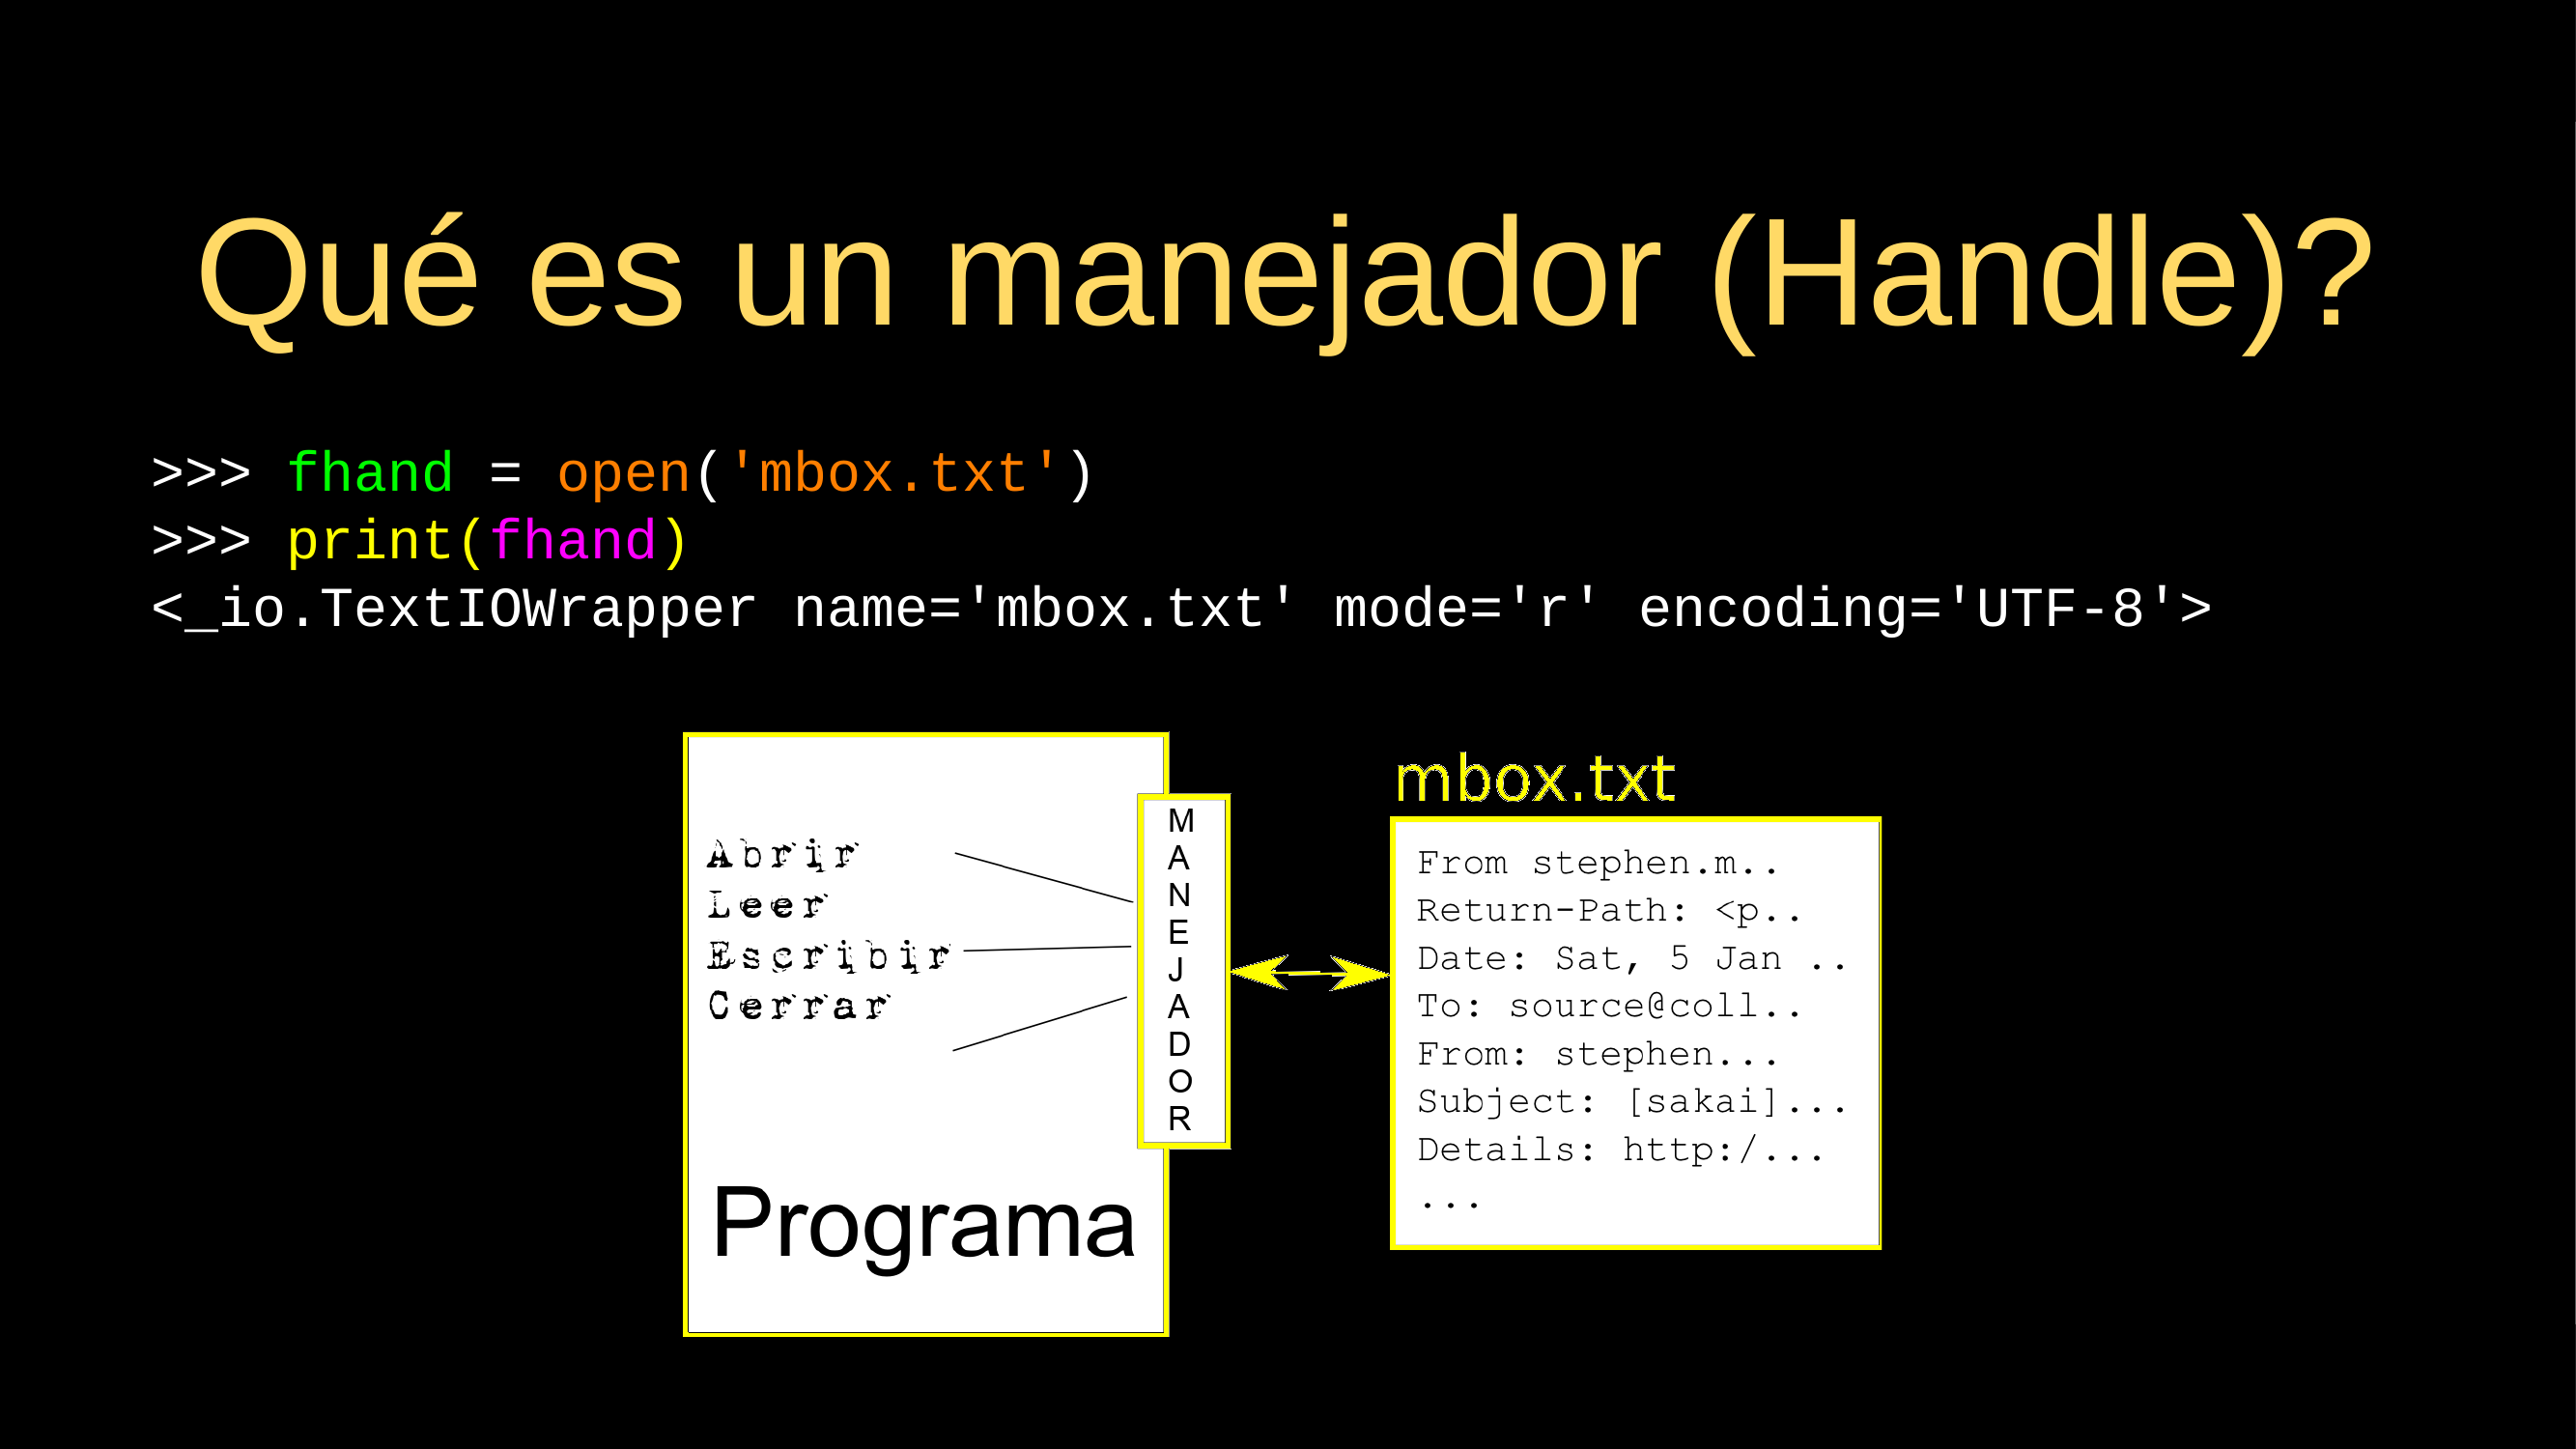

# Qué es un manejador (Handle)?
>>> fhand = open('mbox.txt')
>>> print(fhand)
<_io.TextIOWrapper name='mbox.txt' mode='r' encoding='UTF-8'>